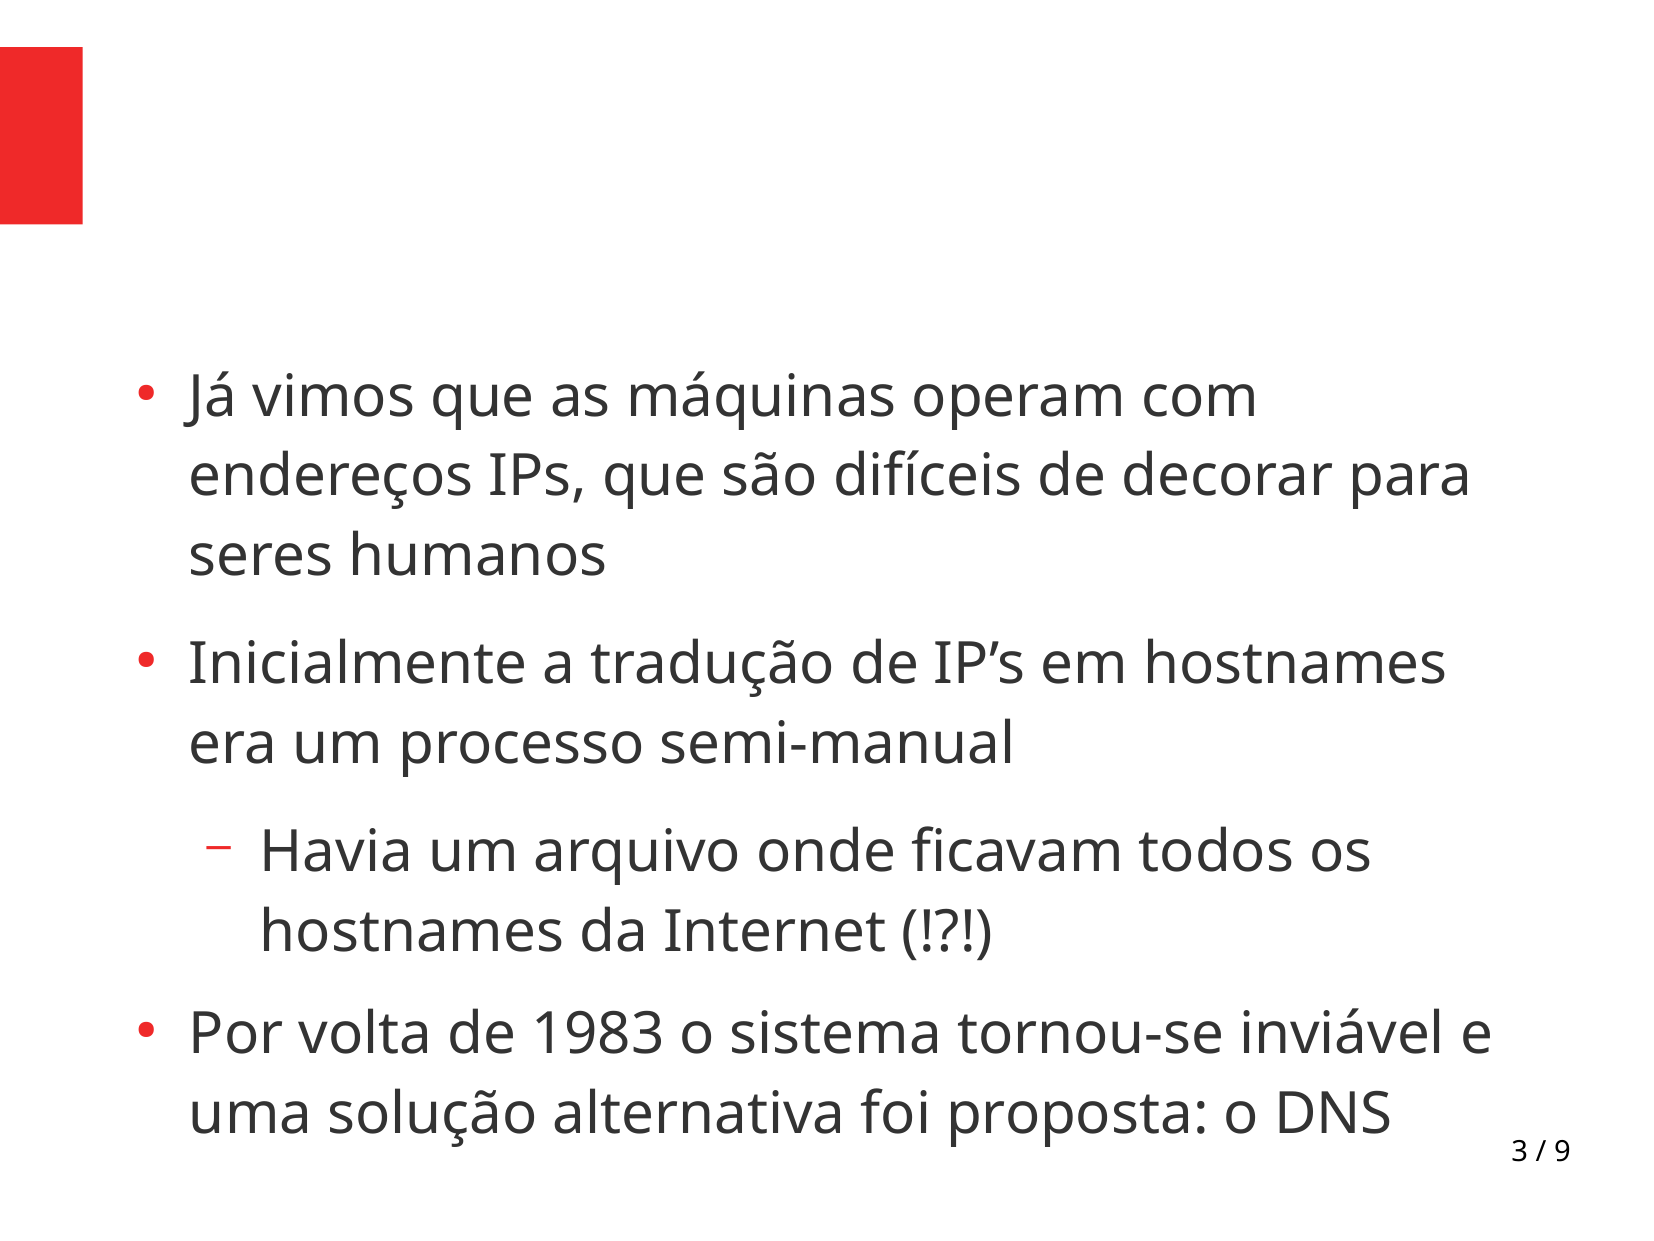

#
Já vimos que as máquinas operam com endereços IPs, que são difíceis de decorar para seres humanos
Inicialmente a tradução de IP’s em hostnames era um processo semi-manual
Havia um arquivo onde ficavam todos os hostnames da Internet (!?!)
Por volta de 1983 o sistema tornou-se inviável e uma solução alternativa foi proposta: o DNS
3